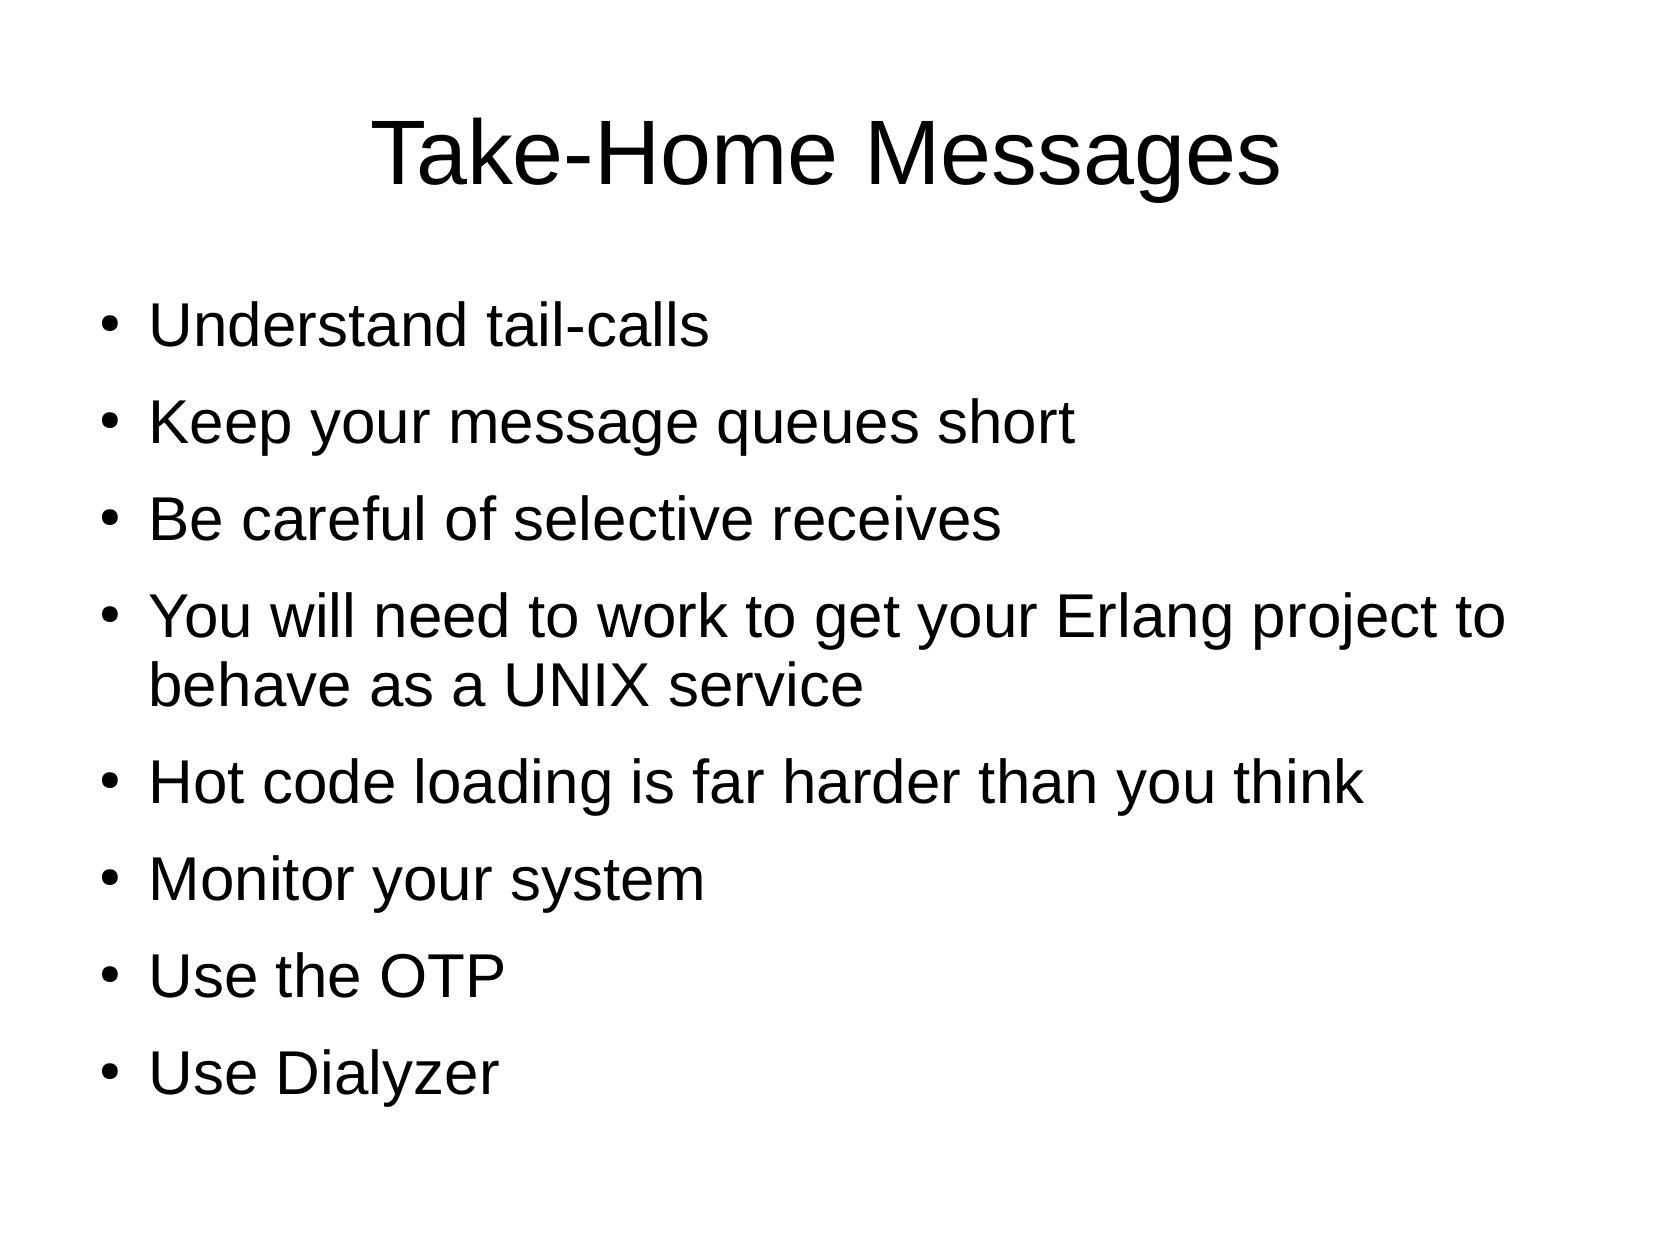

# Take-Home Messages
Understand tail-calls
Keep your message queues short
Be careful of selective receives
You will need to work to get your Erlang project to behave as a UNIX service
Hot code loading is far harder than you think
Monitor your system
Use the OTP
Use Dialyzer